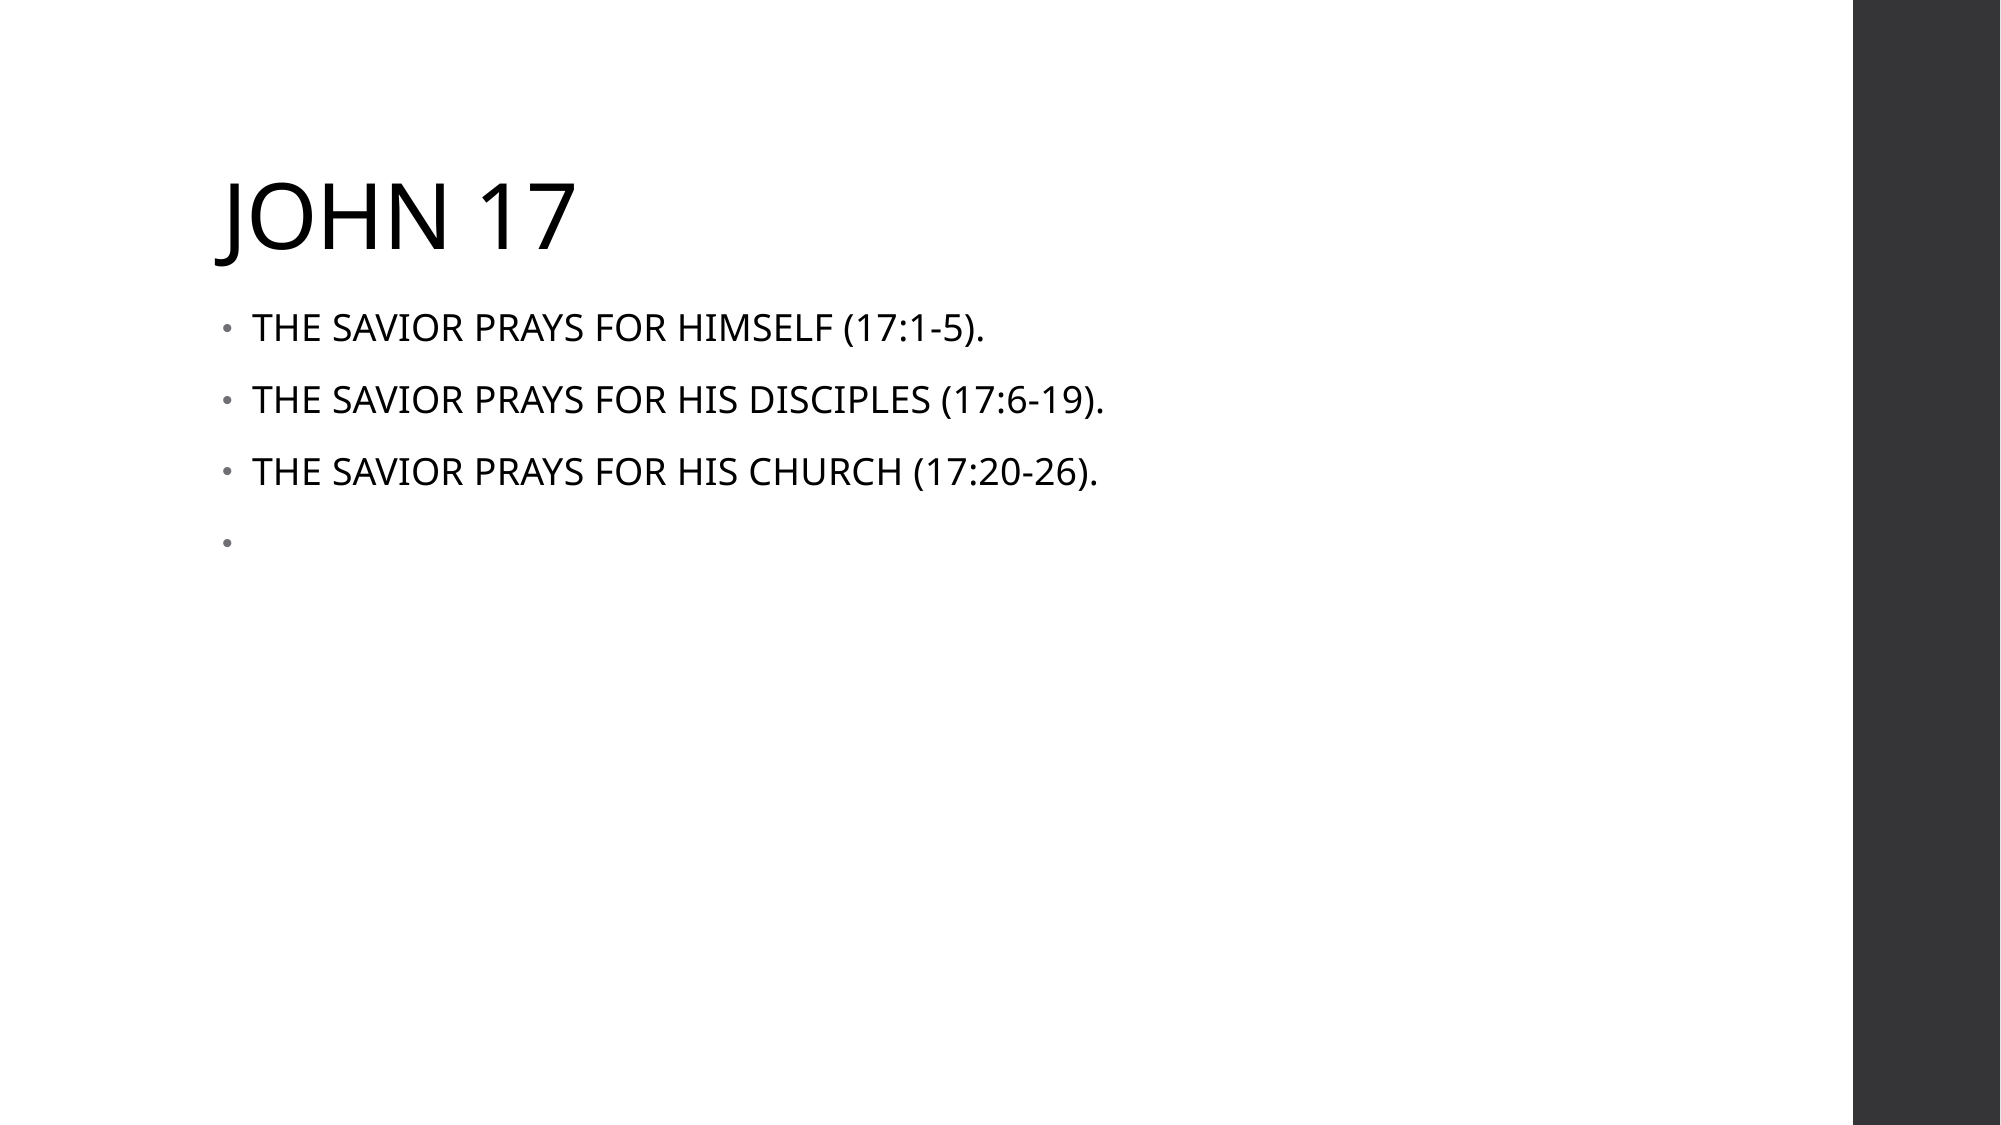

# JOHN 17
THE SAVIOR PRAYS FOR HIMSELF (17:1-5).
THE SAVIOR PRAYS FOR HIS DISCIPLES (17:6-19).
THE SAVIOR PRAYS FOR HIS CHURCH (17:20-26).